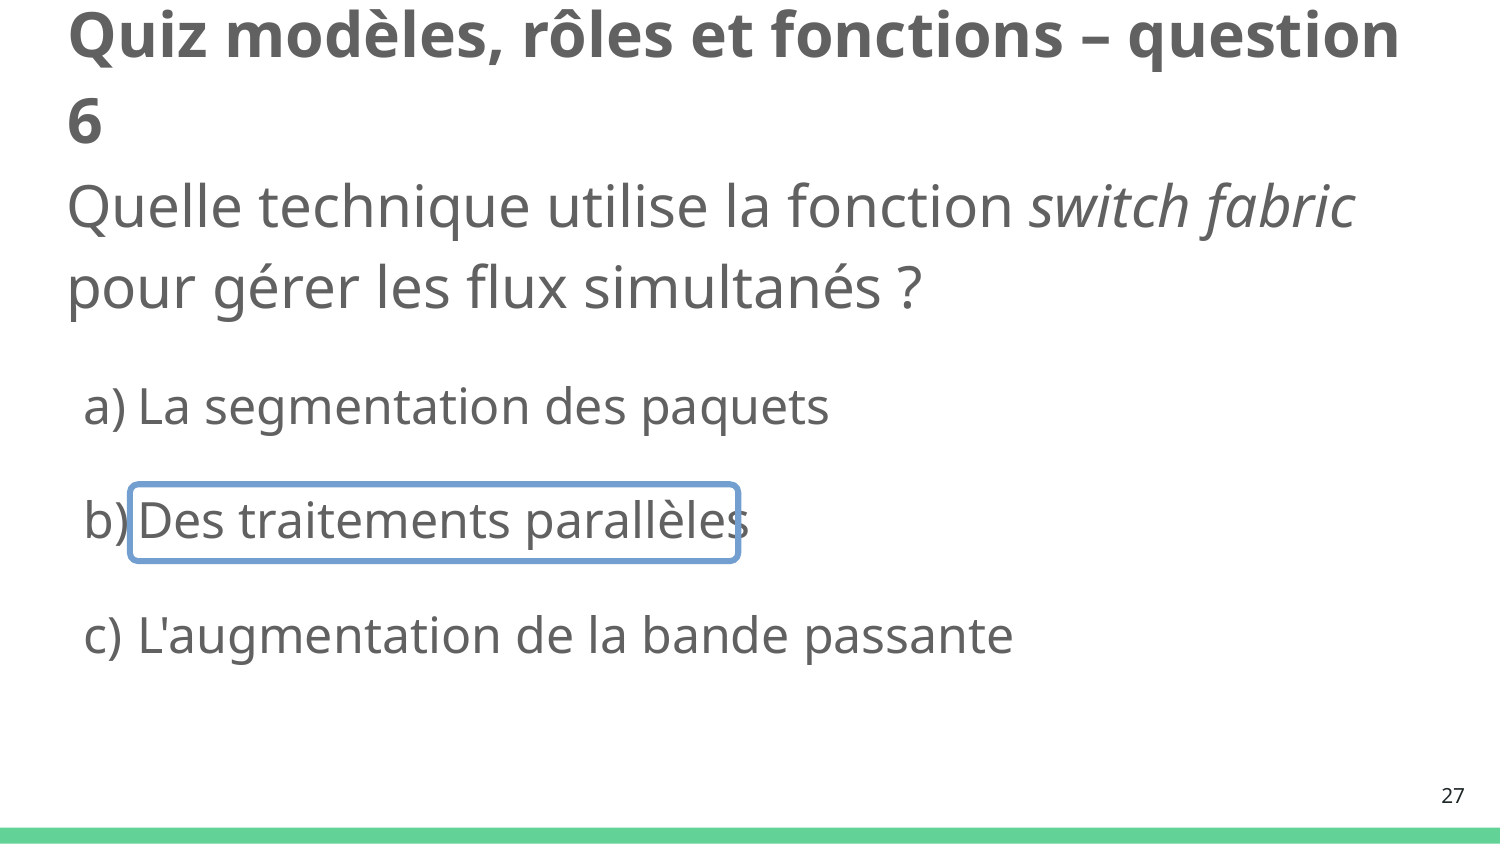

# Quiz modèles, rôles et fonctions – question 6
Quelle technique utilise la fonction switch fabric pour gérer les flux simultanés ?
La segmentation des paquets
Des traitements parallèles
L'augmentation de la bande passante